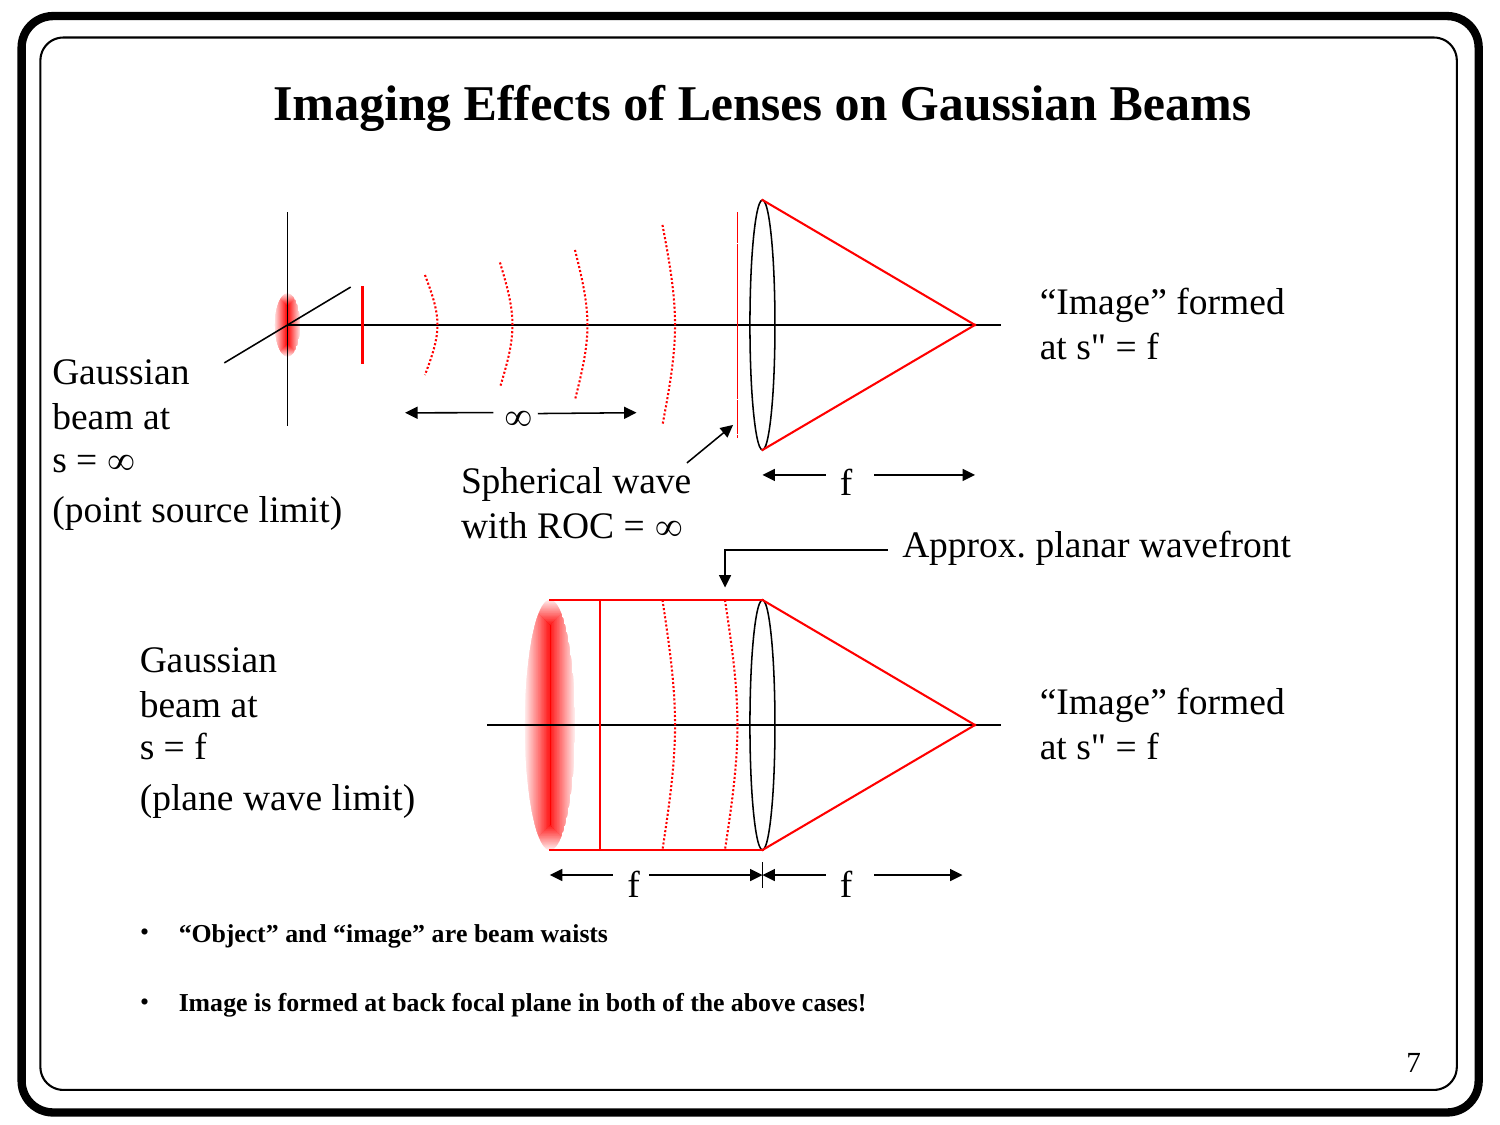

# Imaging Effects of Lenses on Gaussian Beams
“Image” formed at s" = f
Gaussian beam at
s = 
(point source limit)

Spherical wave with ROC = 
f
Approx. planar wavefront
Gaussian beam at
s = f
(plane wave limit)
“Image” formed at s" = f
f
f
“Object” and “image” are beam waists
Image is formed at back focal plane in both of the above cases!